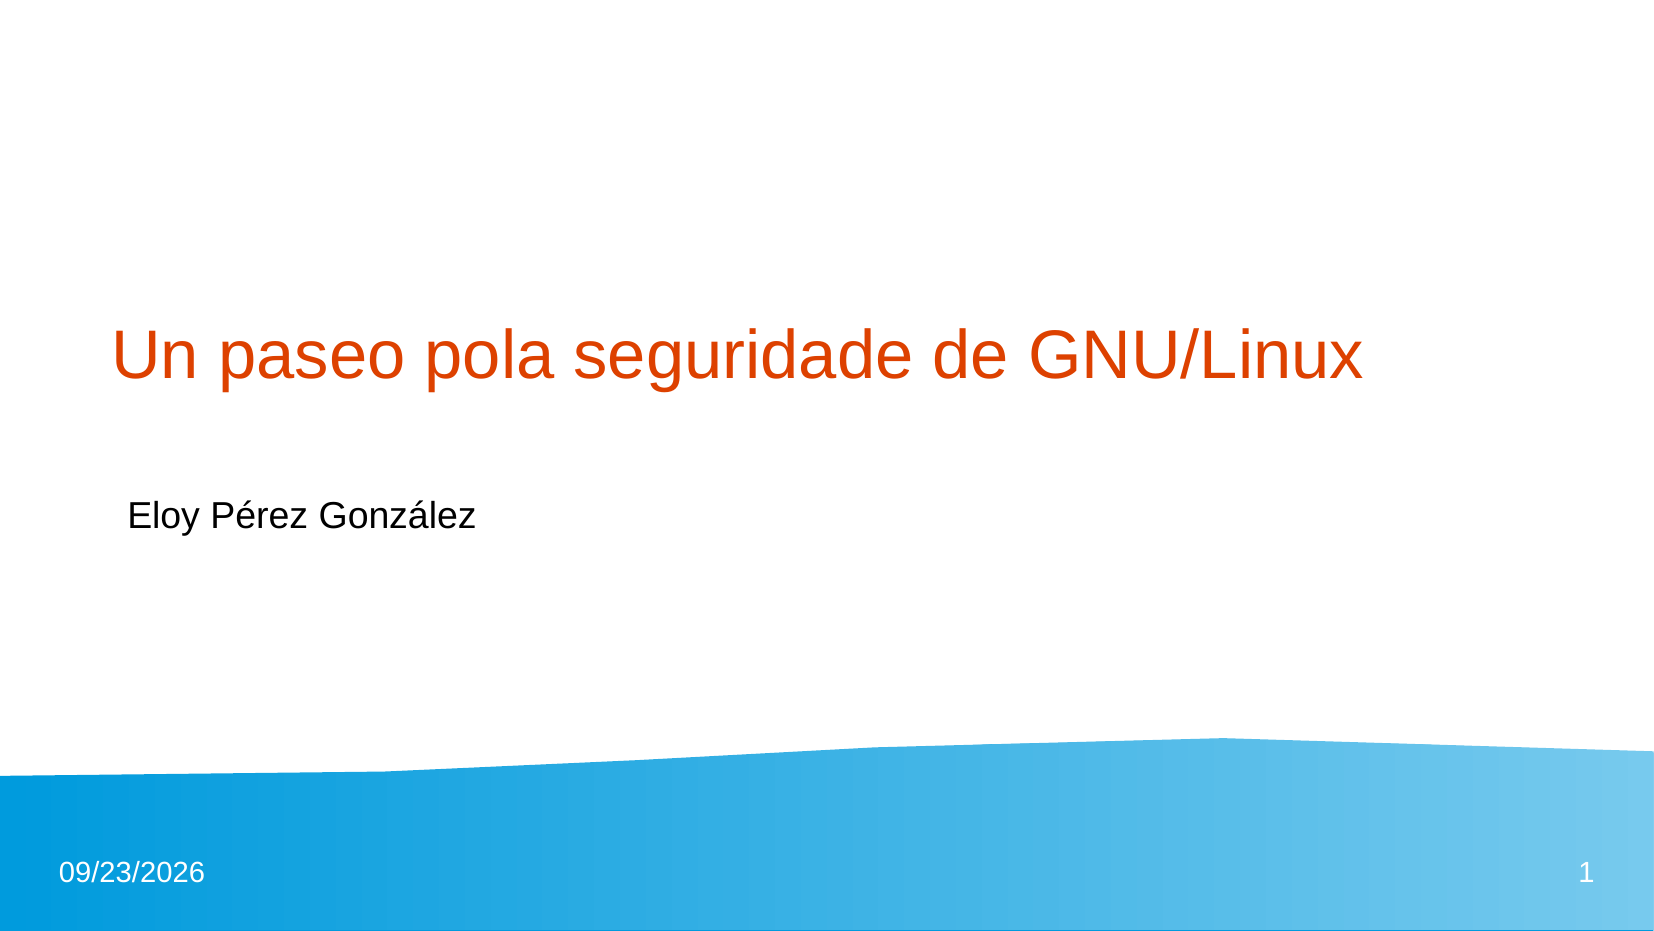

# Un paseo pola seguridade de GNU/Linux
Eloy Pérez González